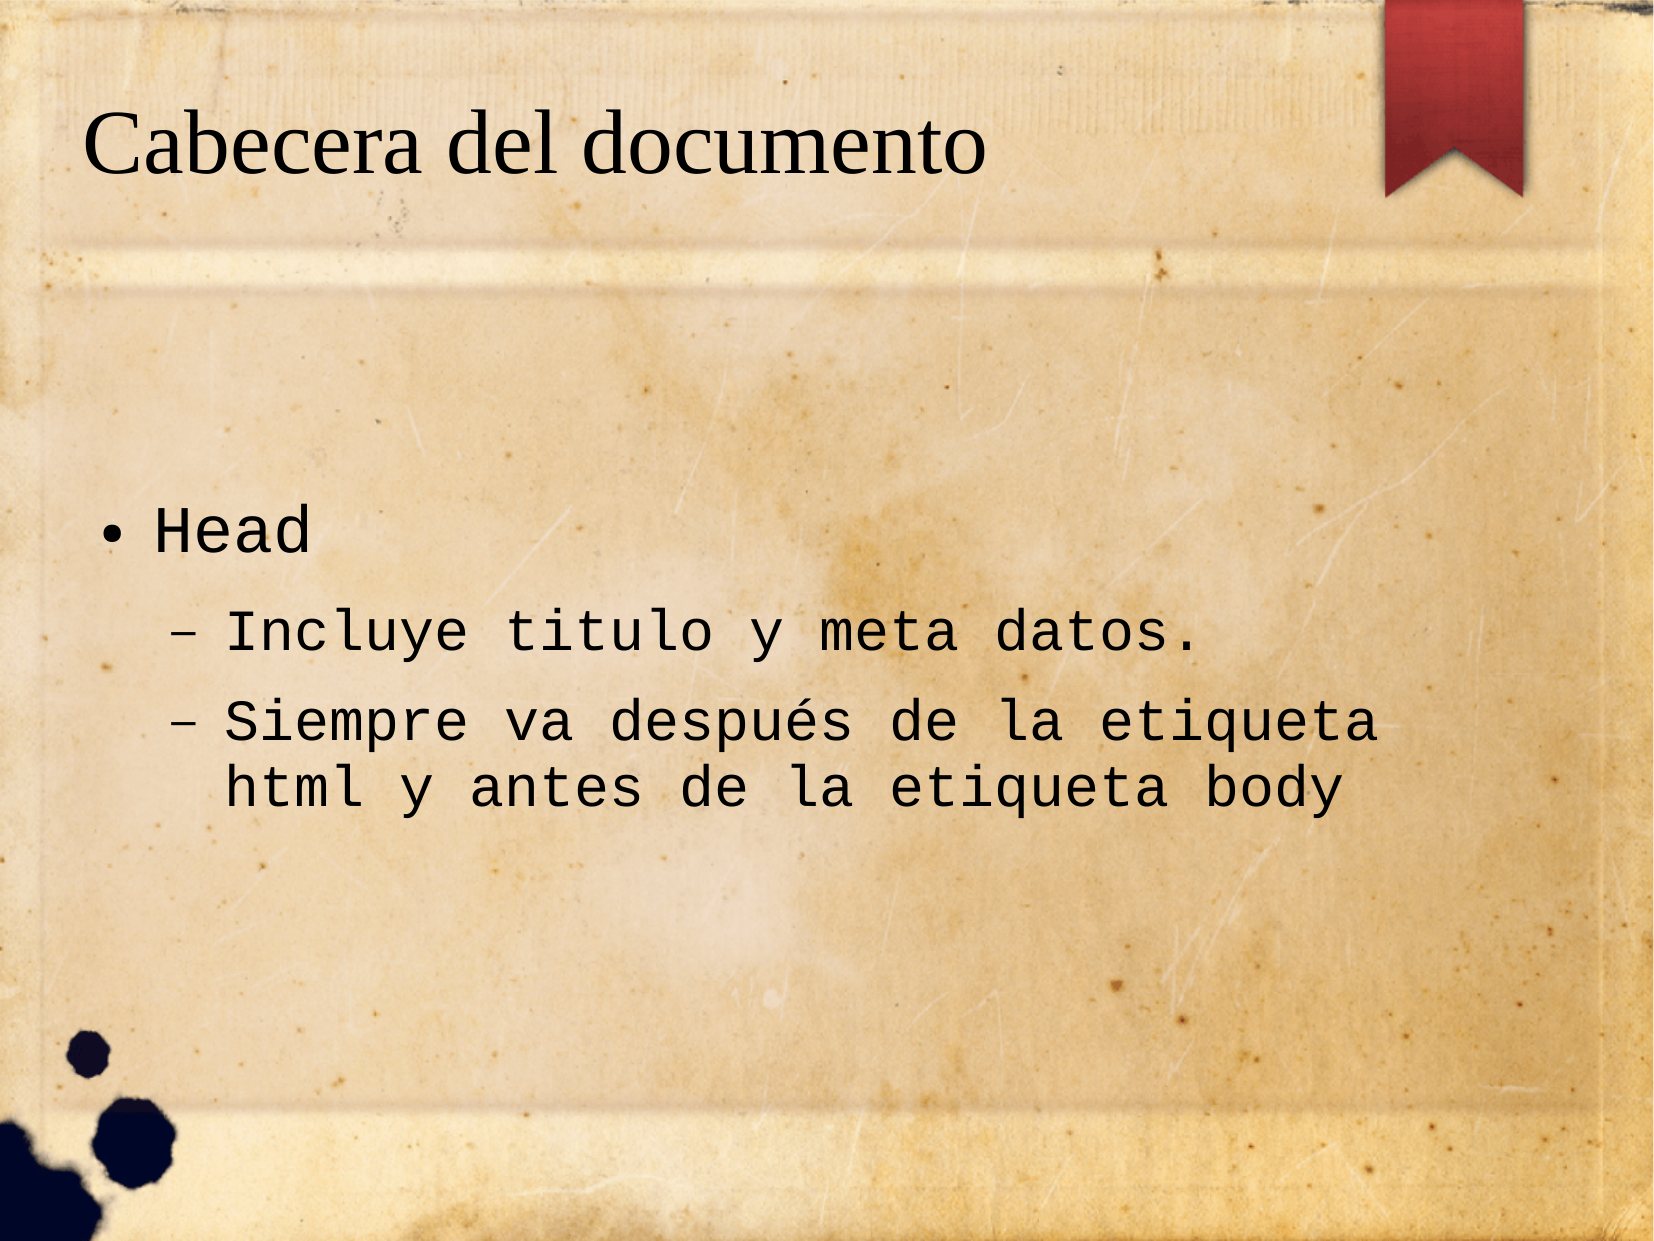

# Cabecera del documento
Head
Incluye titulo y meta datos.
Siempre va después de la etiqueta html y antes de la etiqueta body